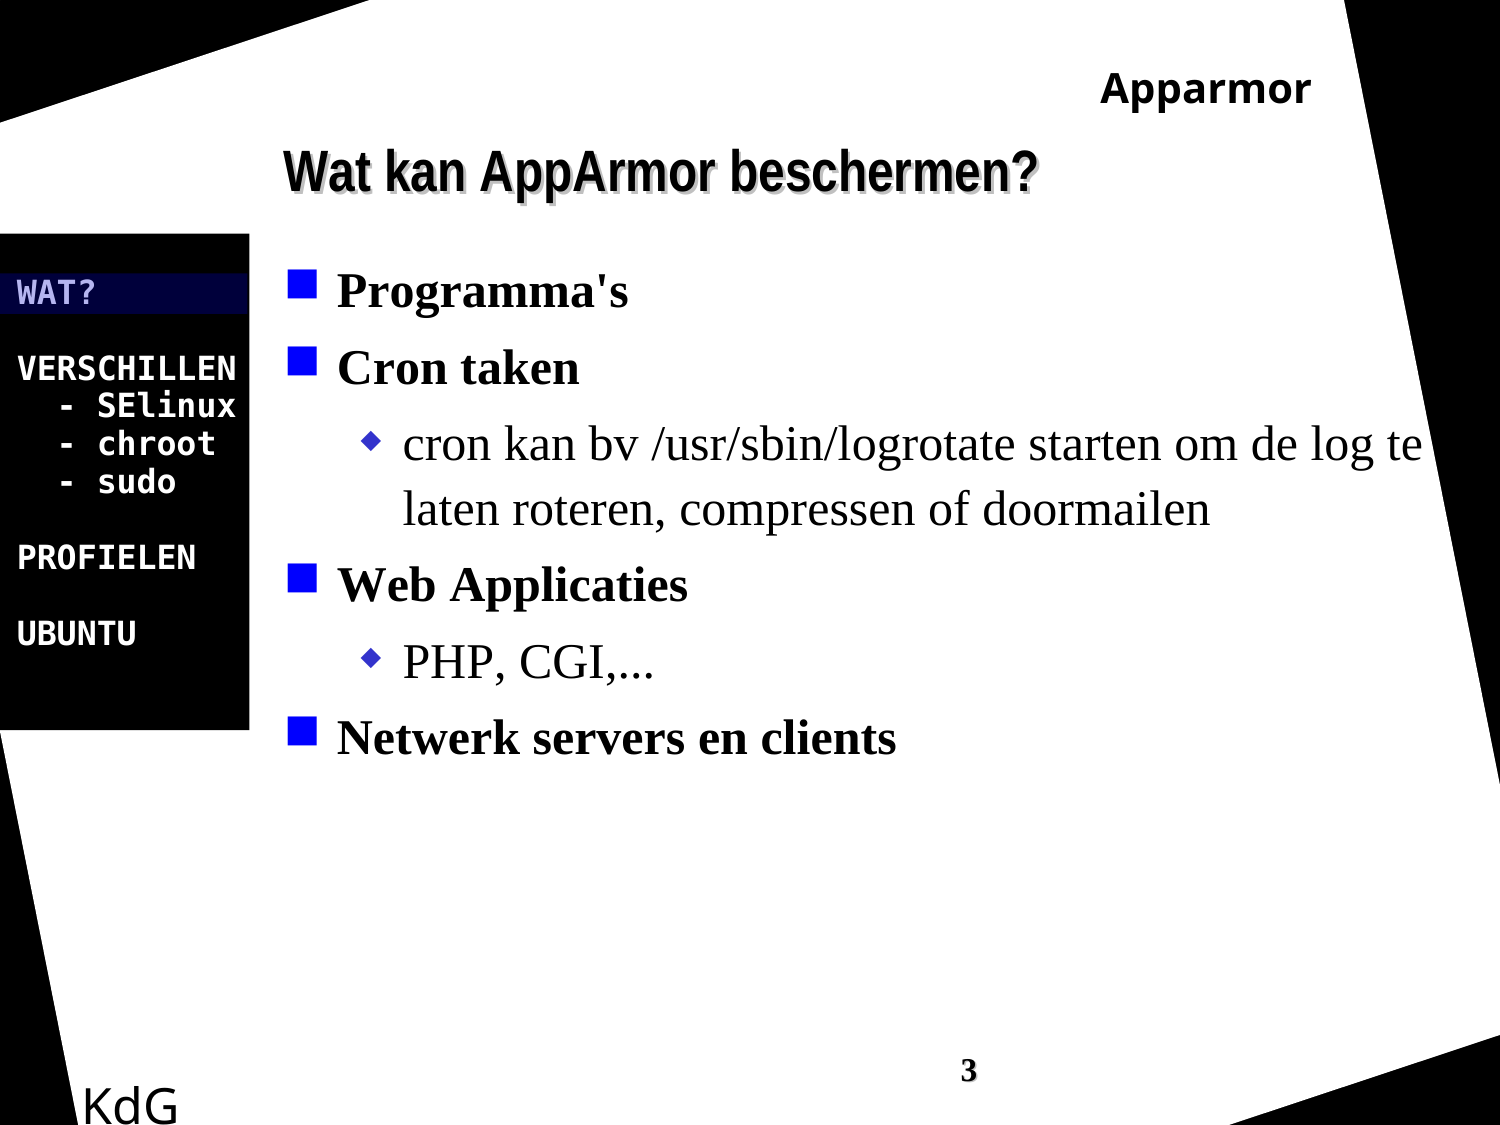

# Wat kan AppArmor beschermen?
Programma's
Cron taken
cron kan bv /usr/sbin/logrotate starten om de log te laten roteren, compressen of doormailen
Web Applicaties
PHP, CGI,...
Netwerk servers en clients